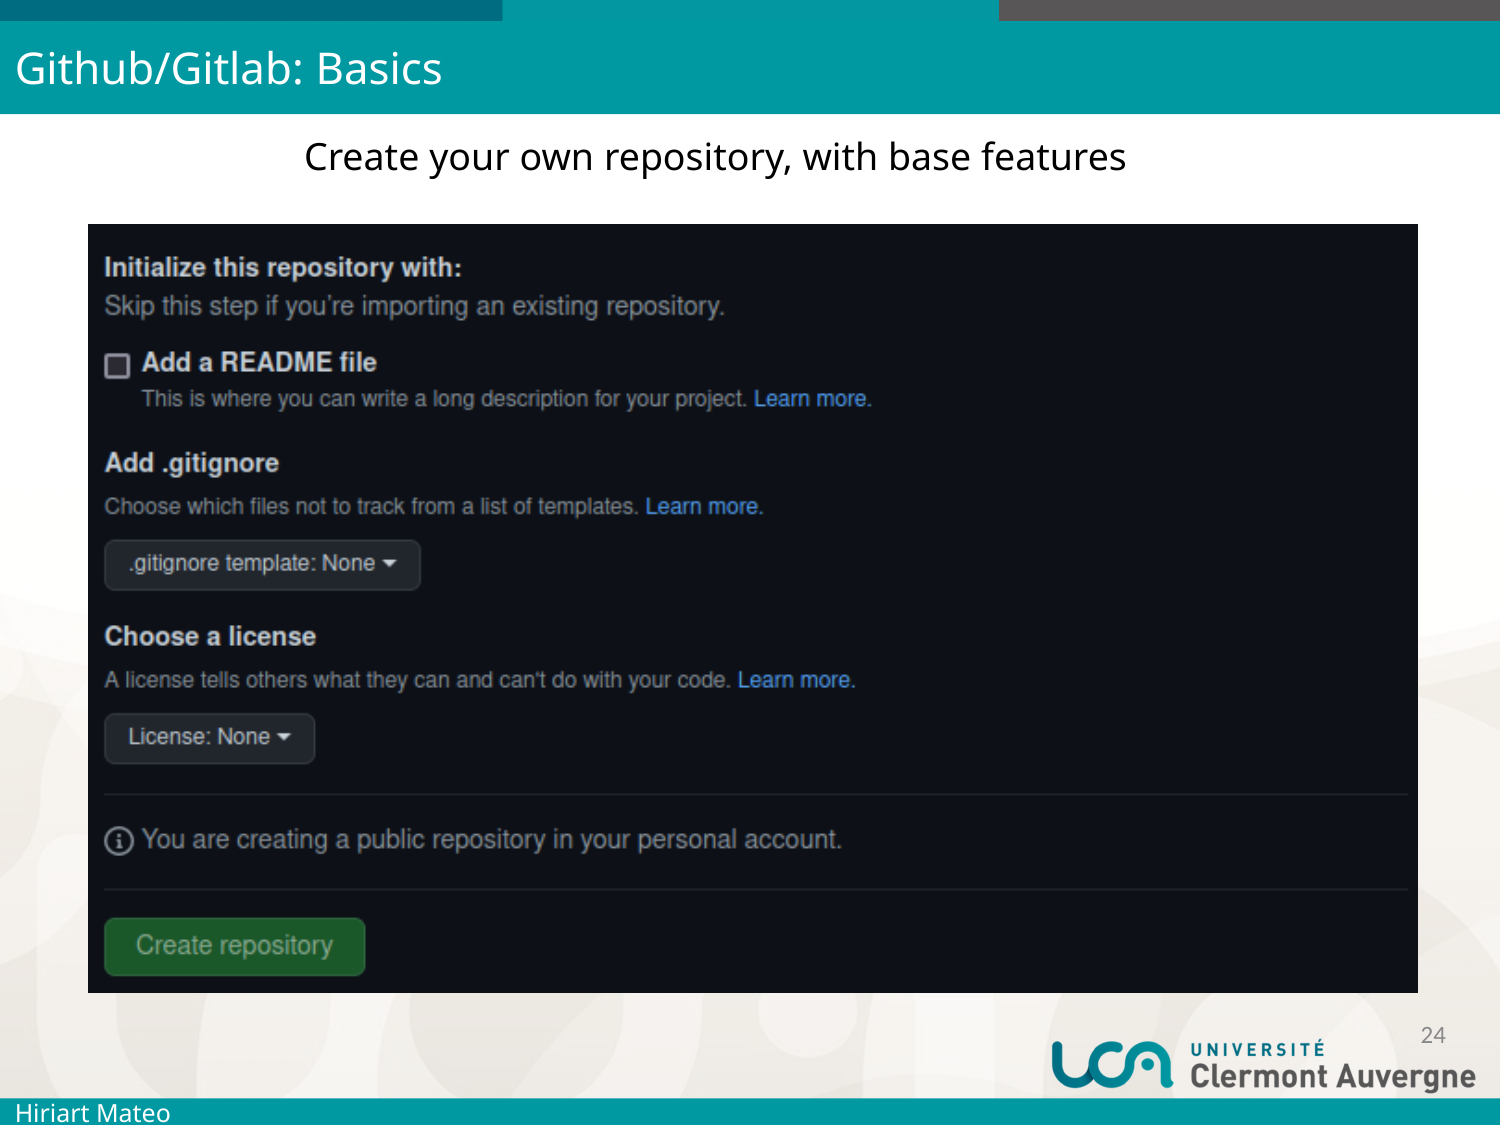

Github/Gitlab: Basics
Create your own repository, with base features
24
Hiriart Mateo